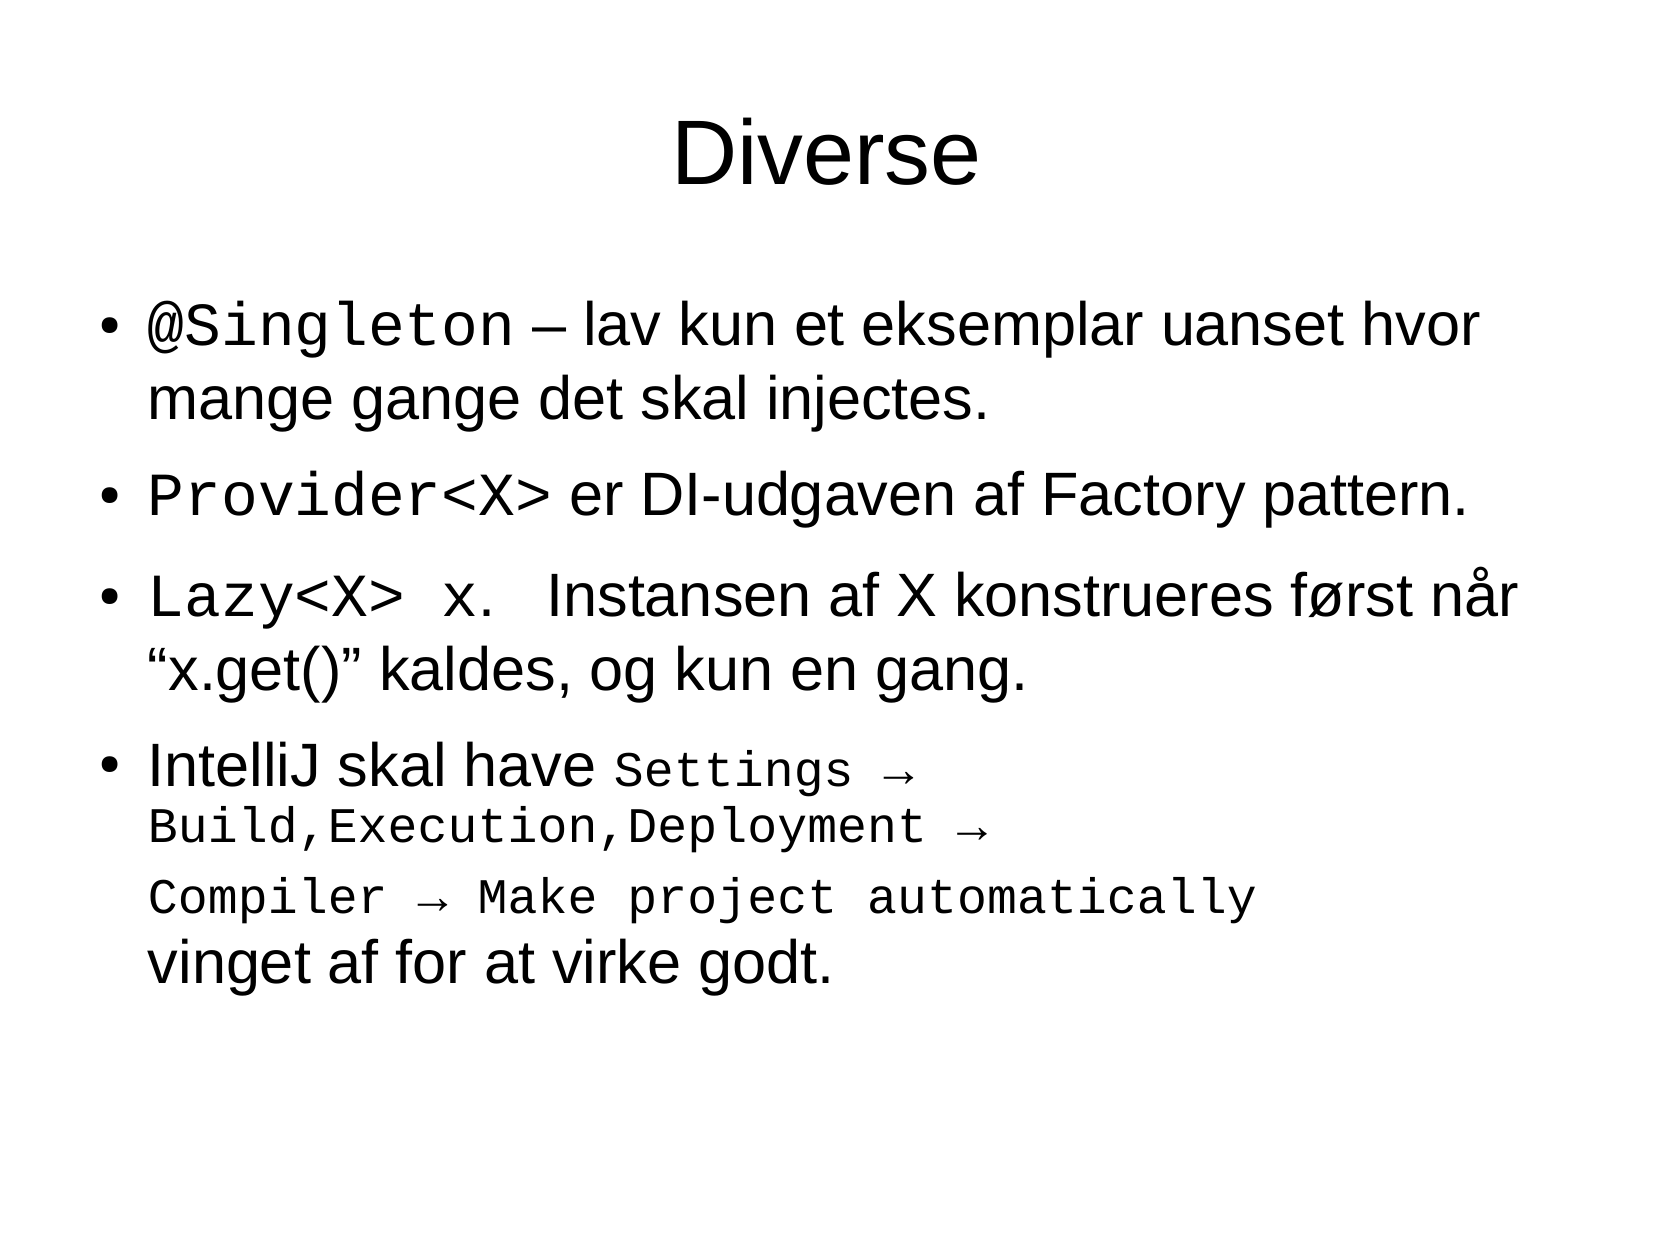

# Diverse
@Singleton – lav kun et eksemplar uanset hvor mange gange det skal injectes.
Provider<X> er DI-udgaven af Factory pattern.
Lazy<X> x. Instansen af X konstrueres først når “x.get()” kaldes, og kun en gang.
IntelliJ skal have Settings → Build,Execution,Deployment →
Compiler → Make project automatically
vinget af for at virke godt.